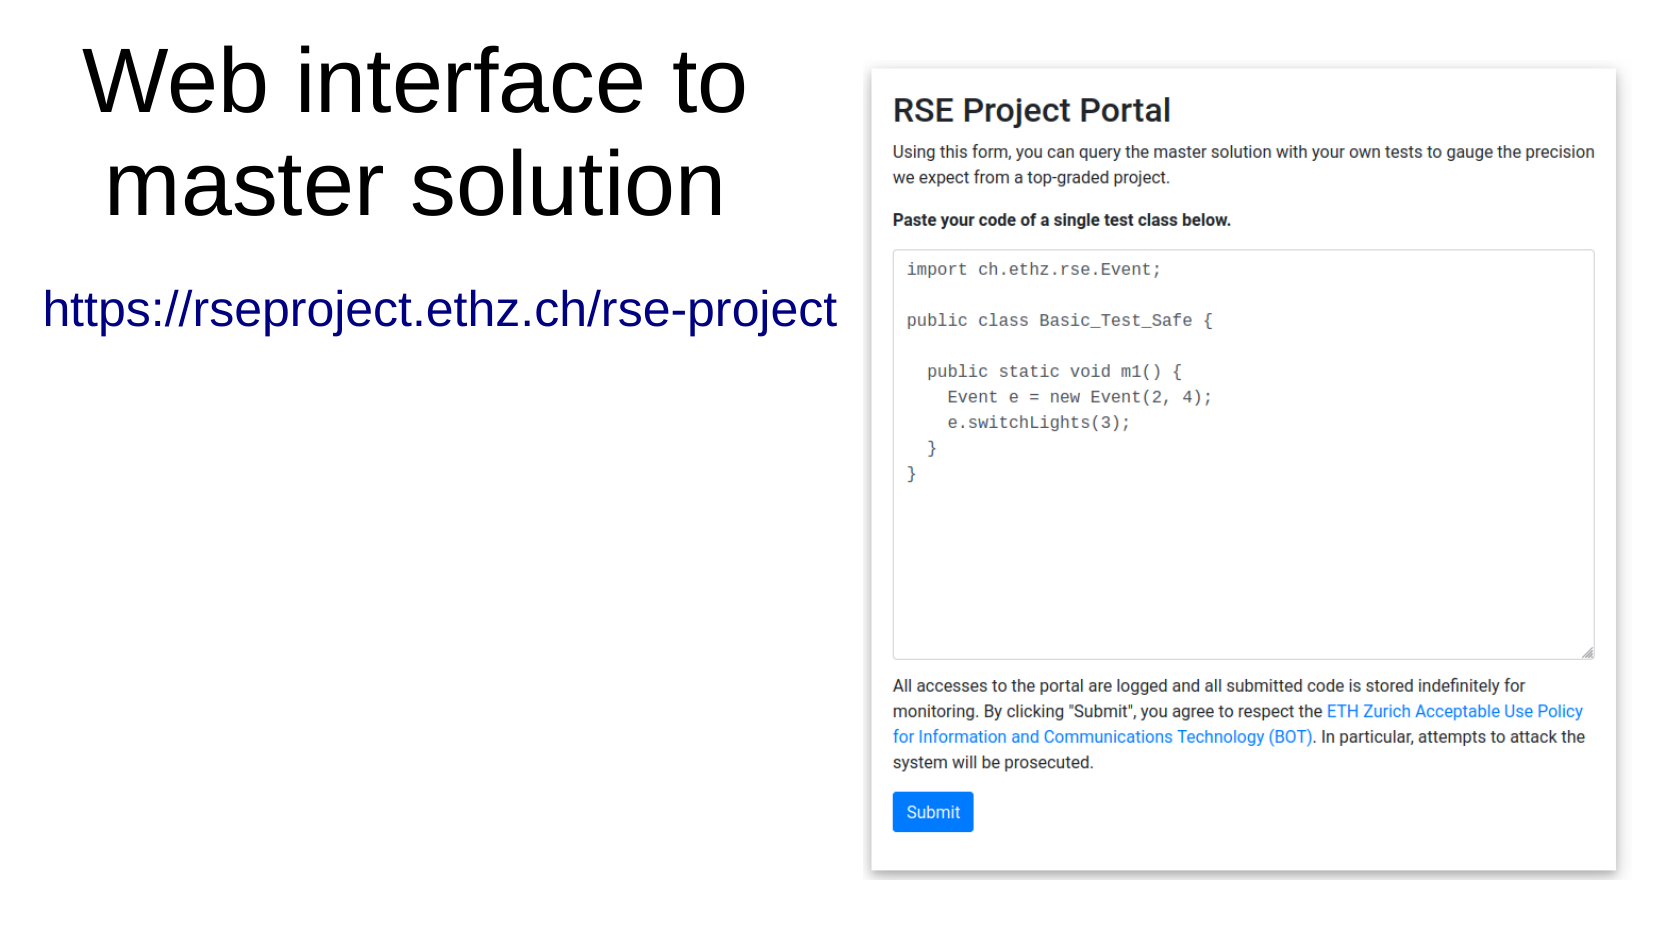

# Web interface to master solution
https://rseproject.ethz.ch/rse-project